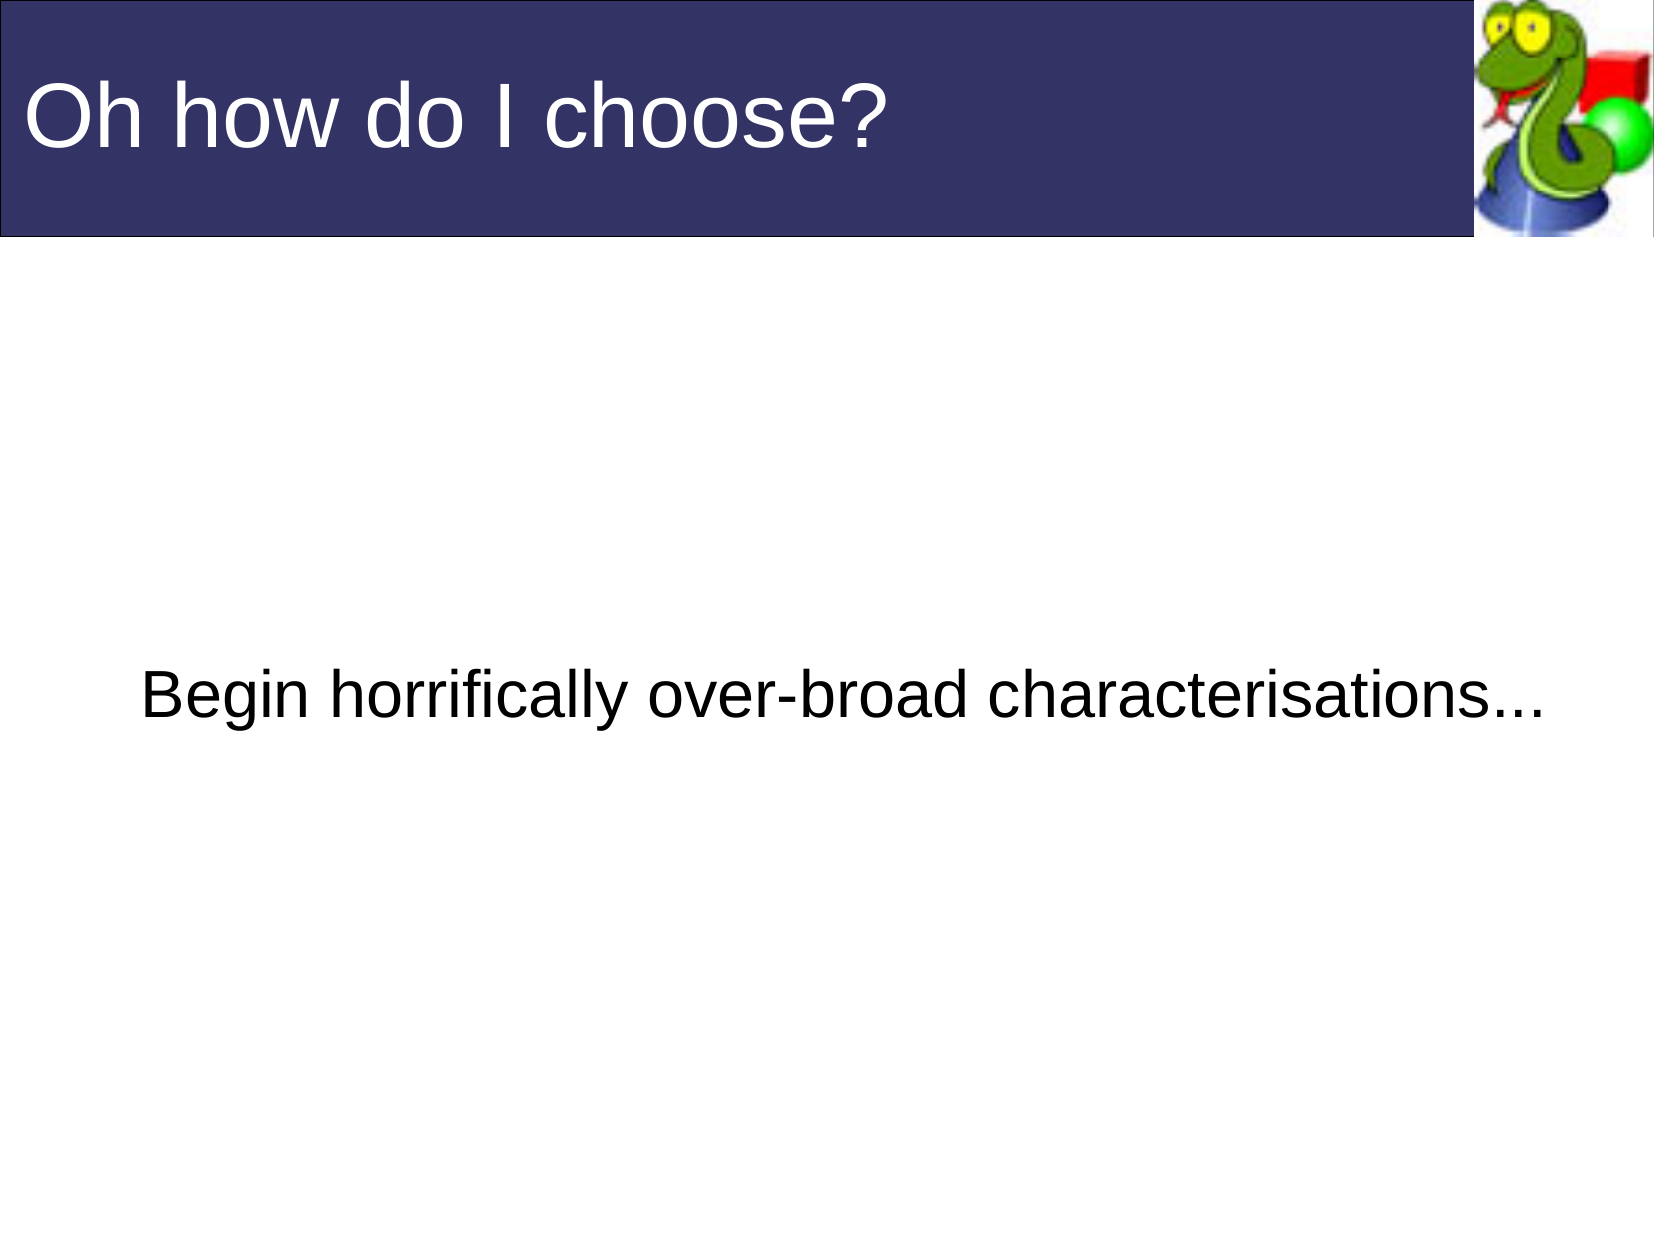

# Oh how do I choose?
Begin horrifically over-broad characterisations...